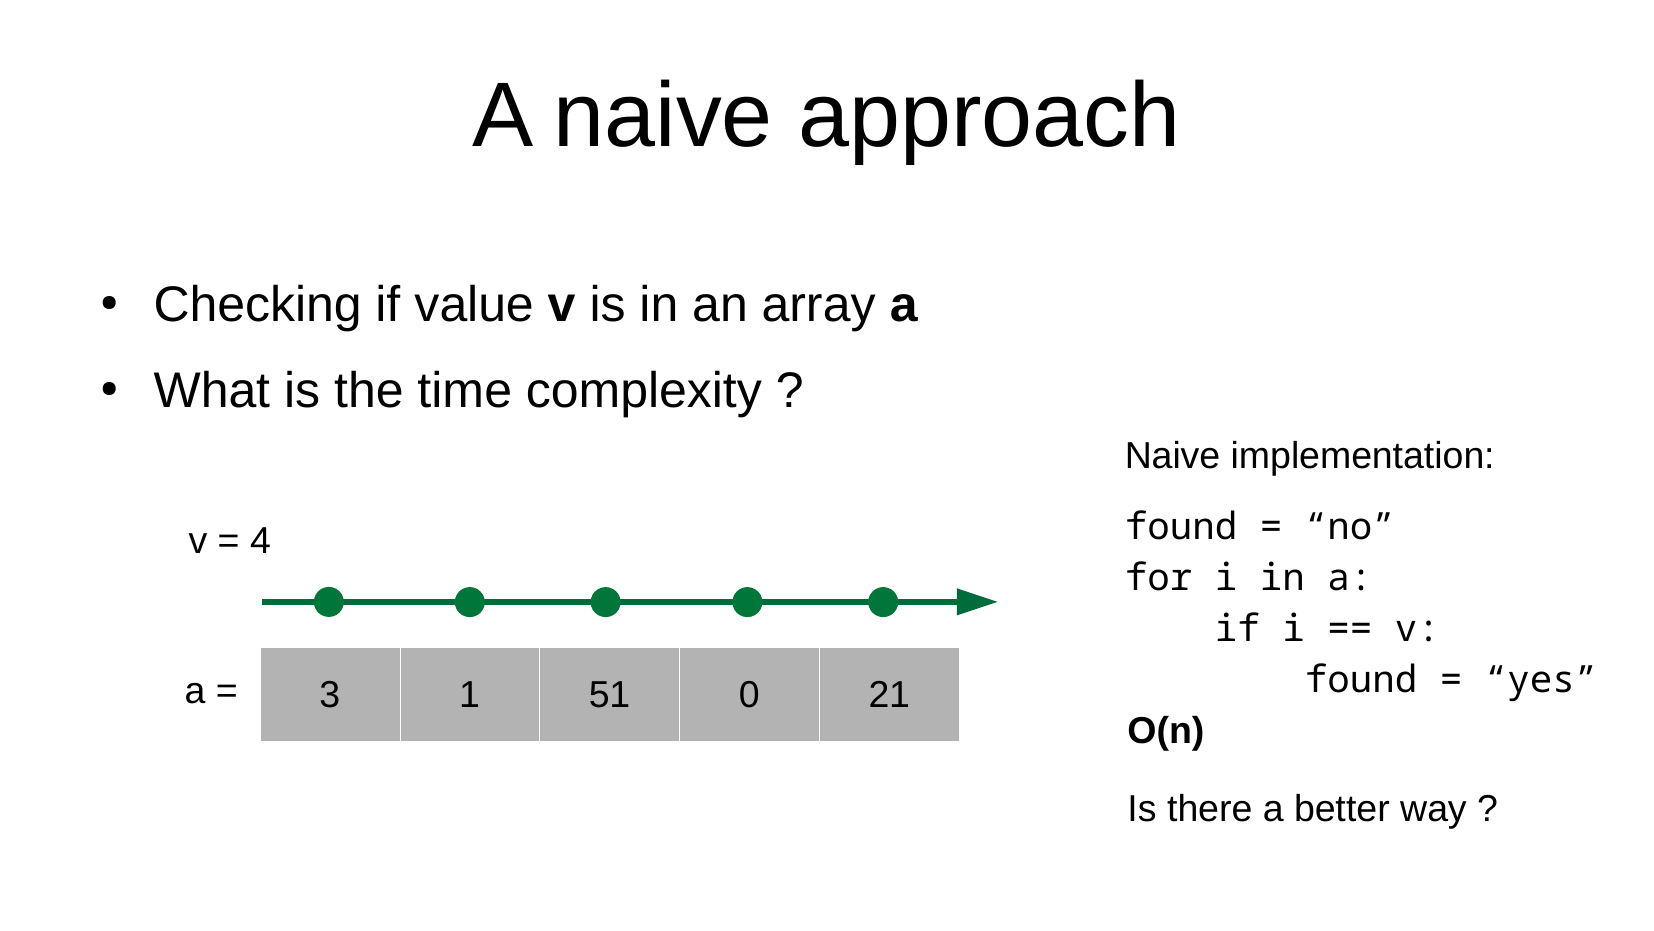

# A naive approach
Checking if value v is in an array a
What is the time complexity ?
Naive implementation:
found = “no”
for i in a:
 if i == v:
 found = “yes”
v = 4
| 3 | 1 | 51 | 0 | 21 |
| --- | --- | --- | --- | --- |
a =
O(n)
Is there a better way ?